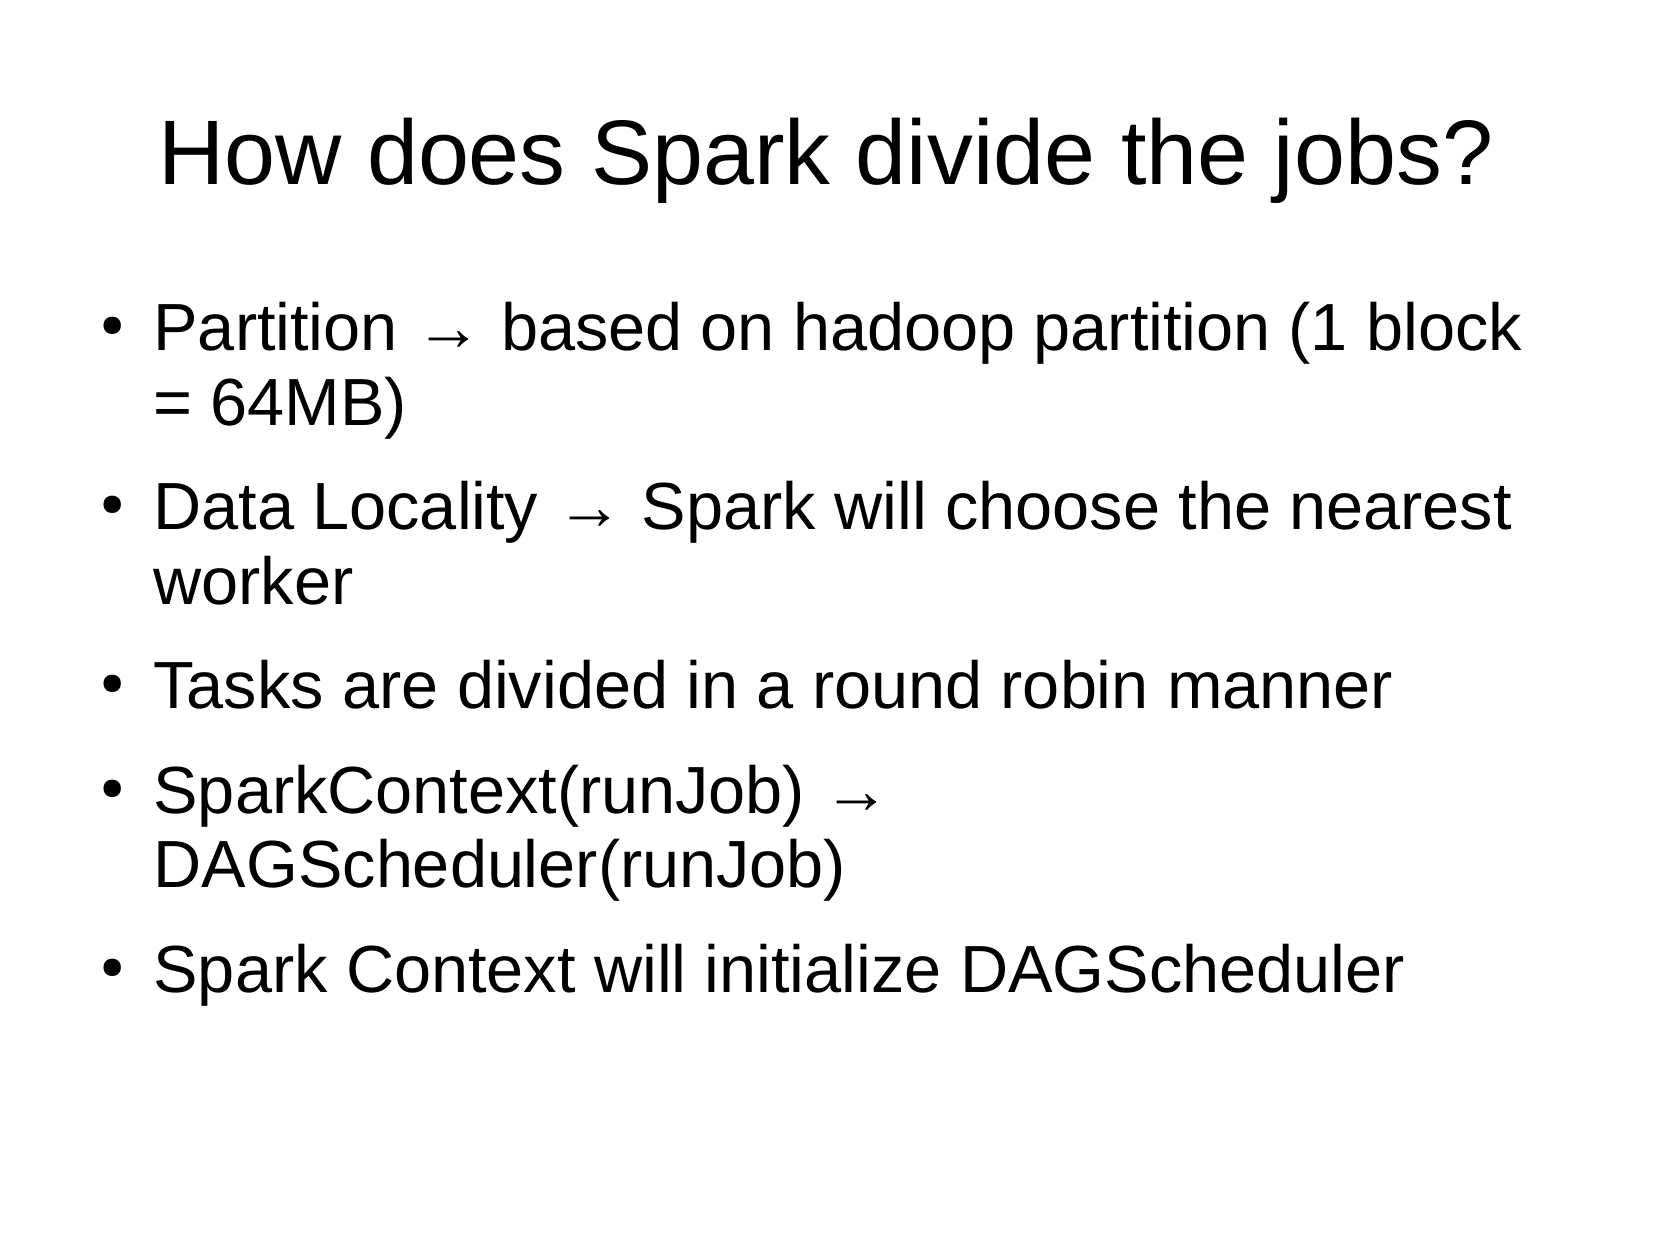

# How does Spark divide the jobs?
Partition → based on hadoop partition (1 block = 64MB)
Data Locality → Spark will choose the nearest worker
Tasks are divided in a round robin manner
SparkContext(runJob) → DAGScheduler(runJob)
Spark Context will initialize DAGScheduler